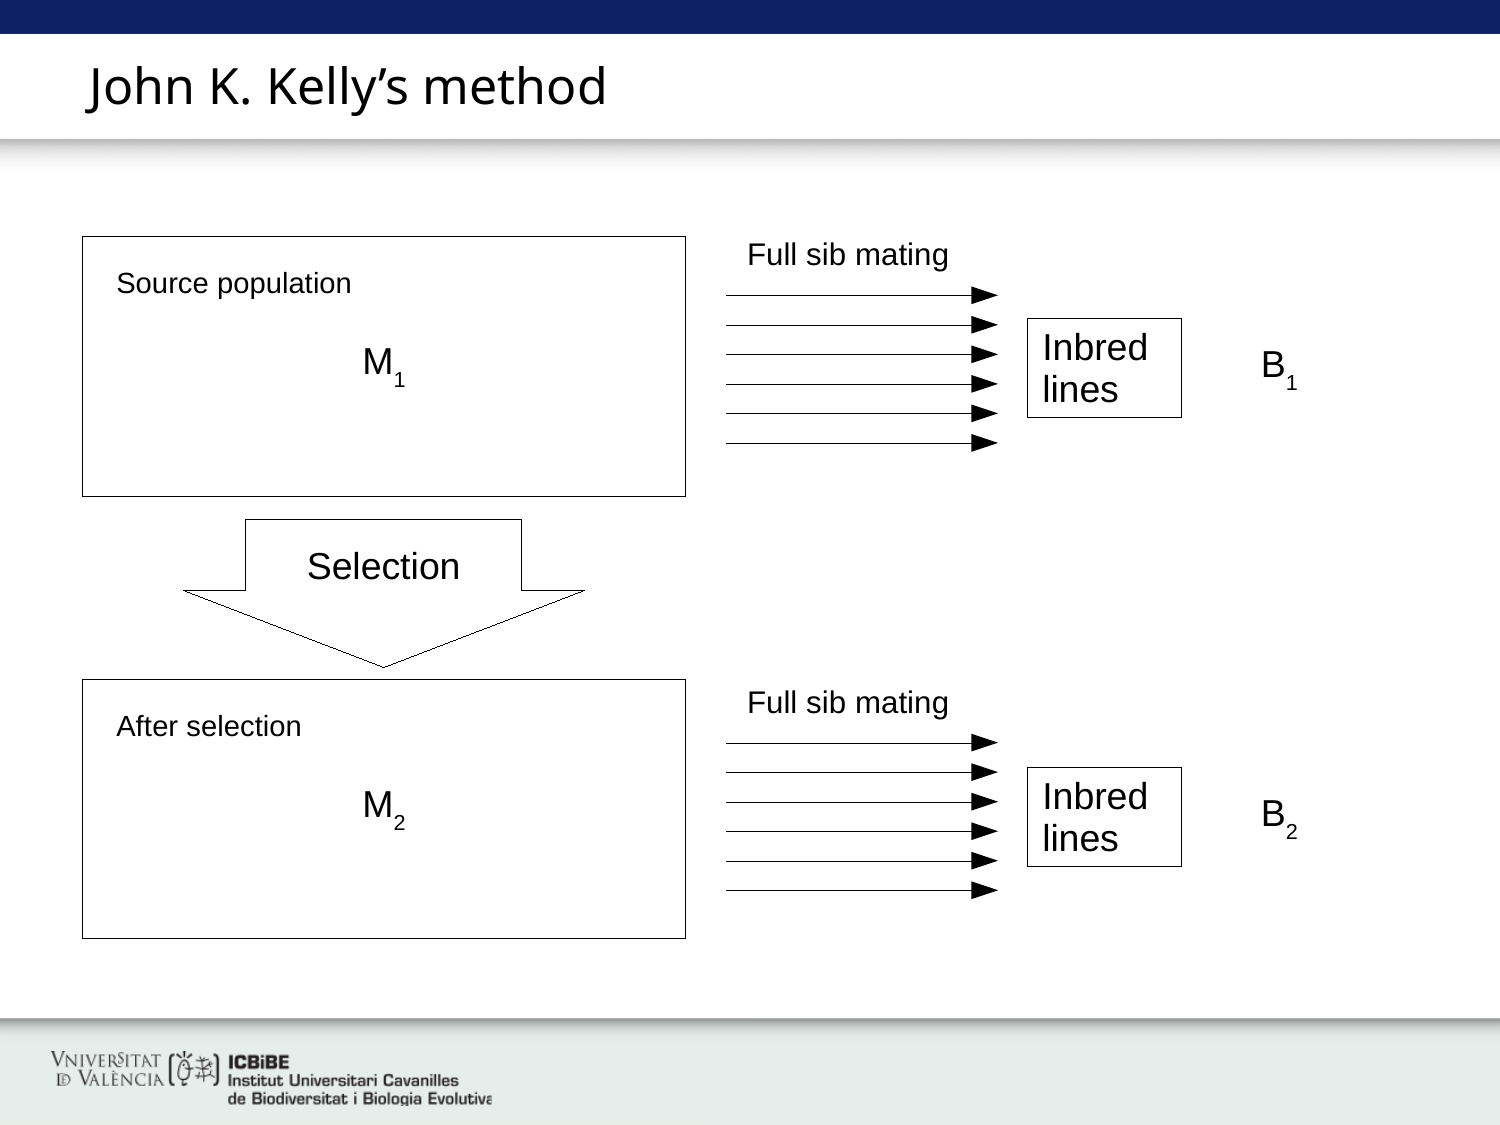

# John K. Kelly’s method
Full sib mating
M1
Source population
Inbred lines
B1
Selection
Full sib mating
M2
After selection
Inbred lines
B2